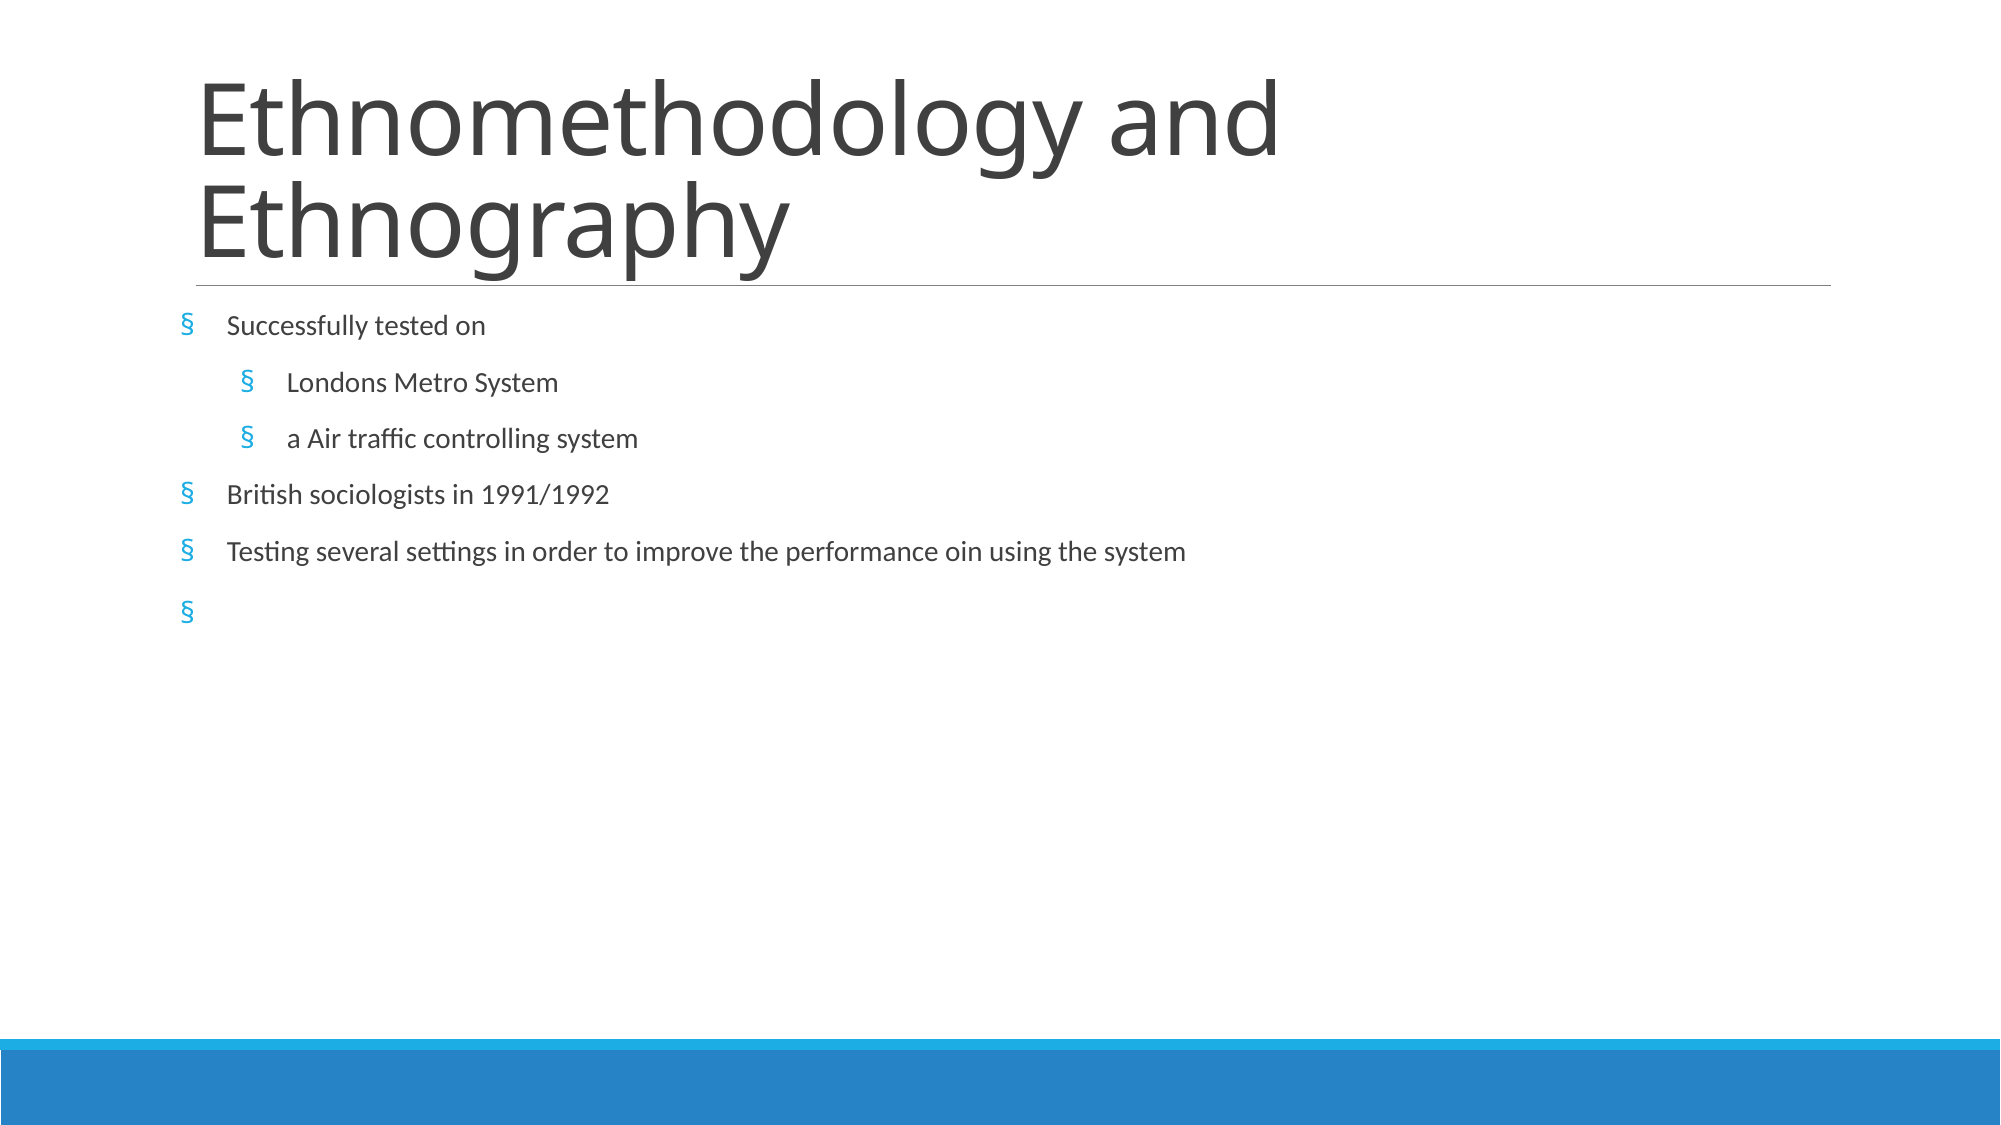

# Ethnomethodology and Ethnography
Successfully tested on
Londons Metro System
a Air traffic controlling system
British sociologists in 1991/1992
Testing several settings in order to improve the performance oin using the system